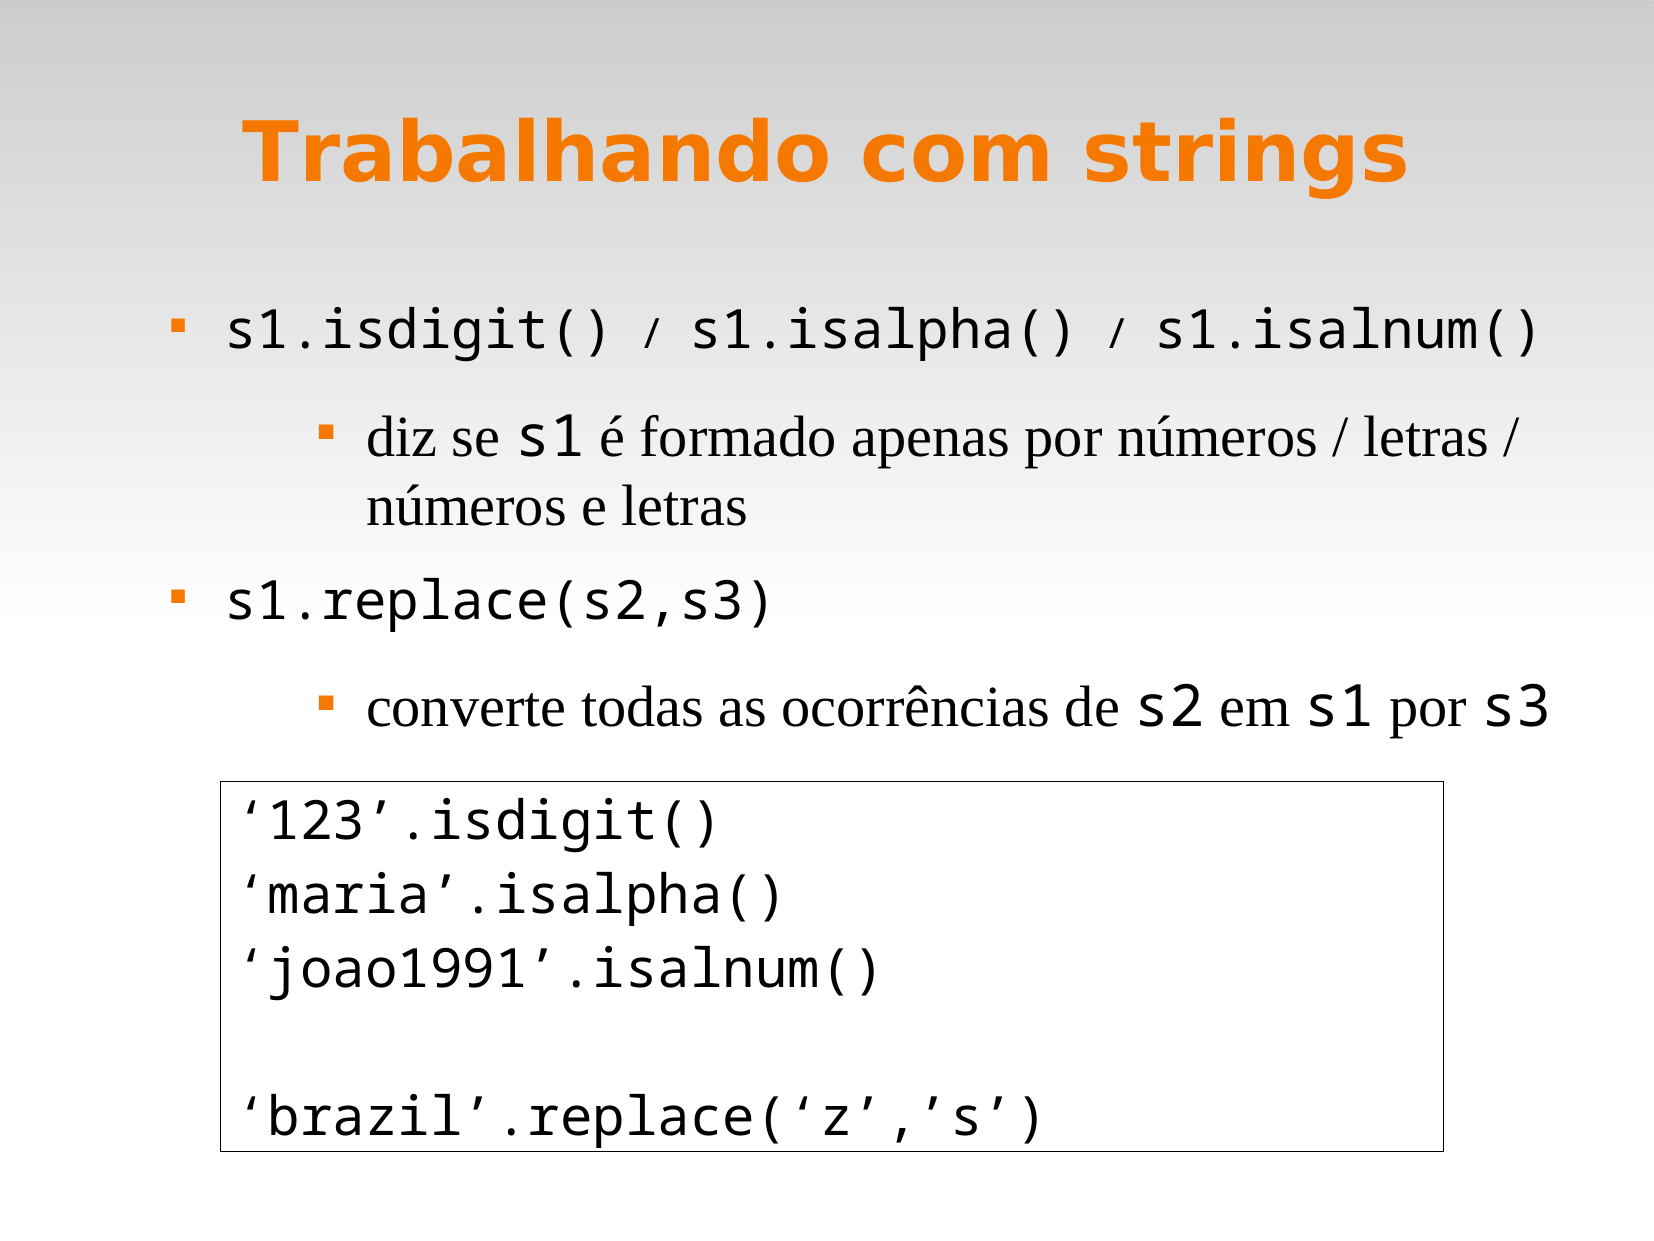

# Trabalhando com strings
s1.isdigit() / s1.isalpha() / s1.isalnum()
diz se s1 é formado apenas por números / letras / números e letras
s1.replace(s2,s3)
converte todas as ocorrências de s2 em s1 por s3
‘123’.isdigit()
‘maria’.isalpha()
‘joao1991’.isalnum()
‘brazil’.replace(‘z’,’s’)